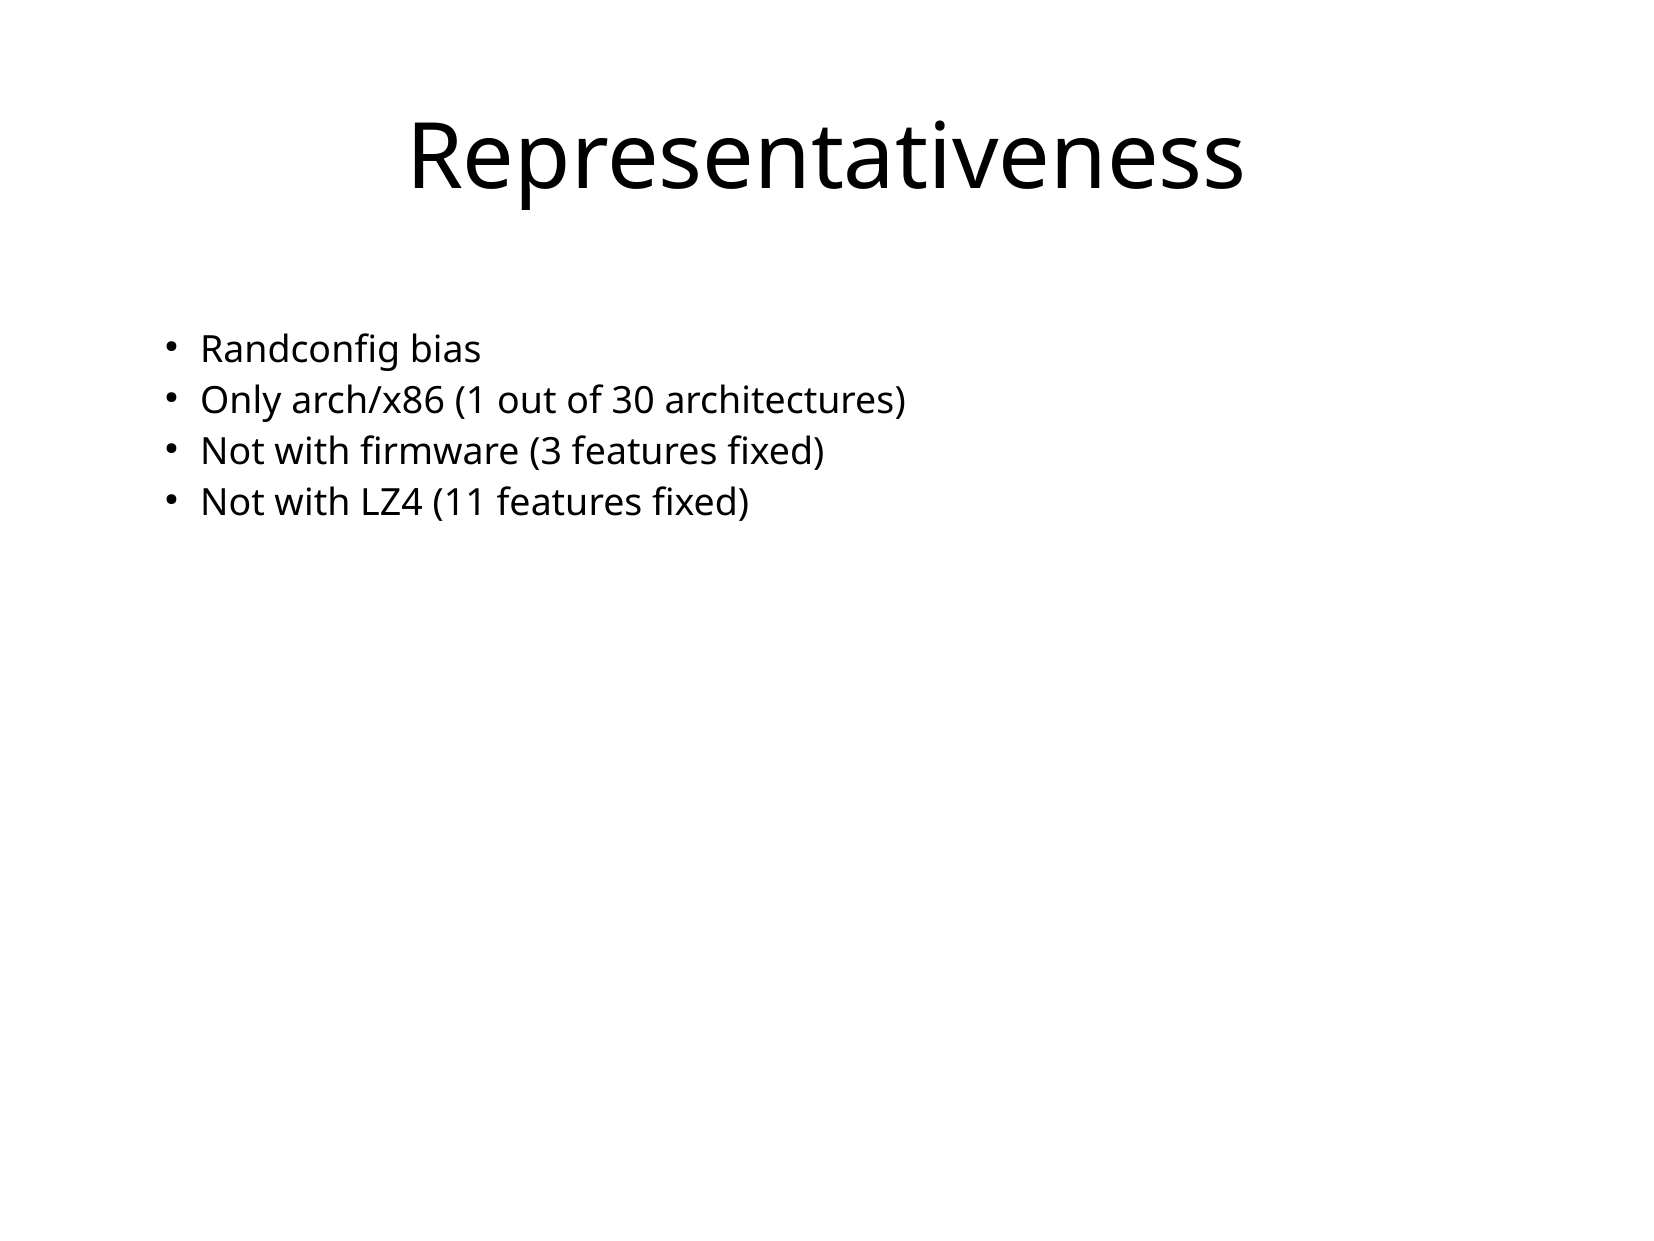

# Representativeness
Randconfig bias
Only arch/x86 (1 out of 30 architectures)
Not with firmware (3 features fixed)
Not with LZ4 (11 features fixed)